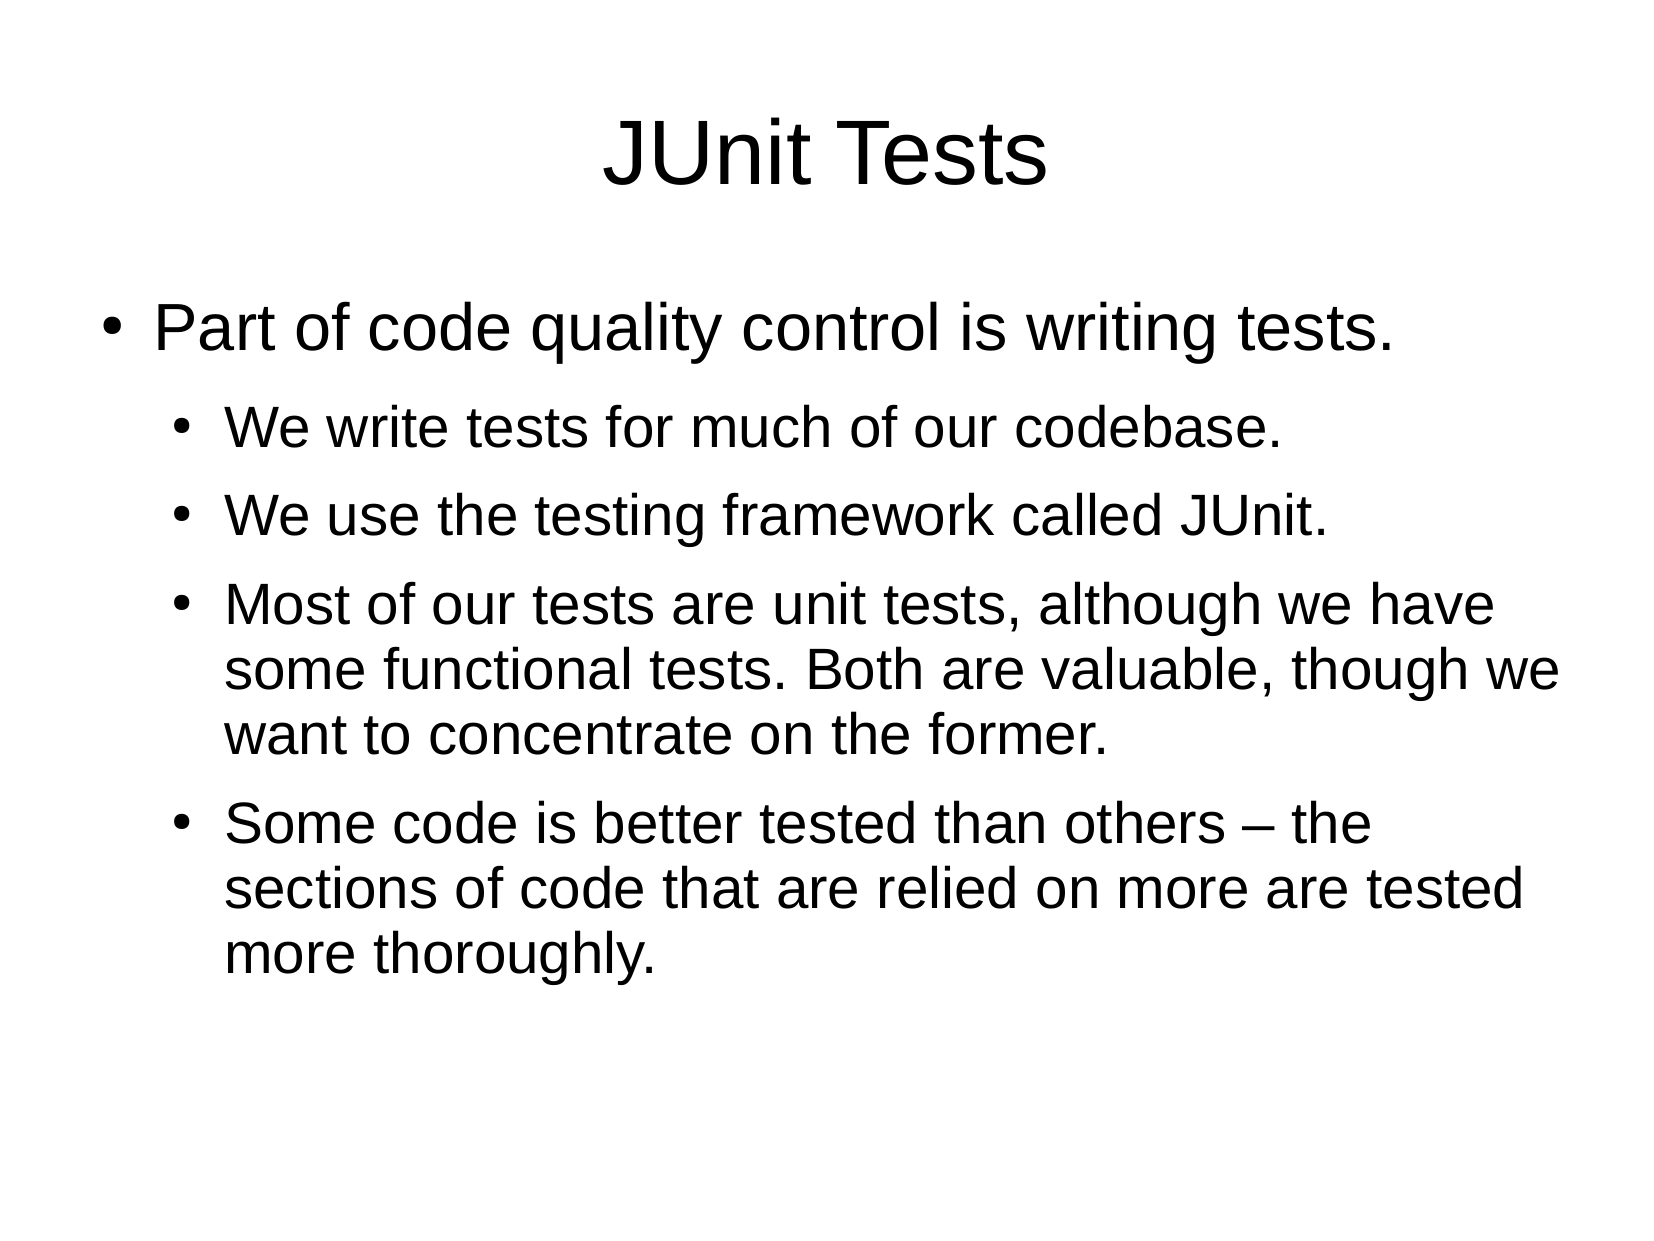

# JUnit Tests
Part of code quality control is writing tests.
We write tests for much of our codebase.
We use the testing framework called JUnit.
Most of our tests are unit tests, although we have some functional tests. Both are valuable, though we want to concentrate on the former.
Some code is better tested than others – the sections of code that are relied on more are tested more thoroughly.